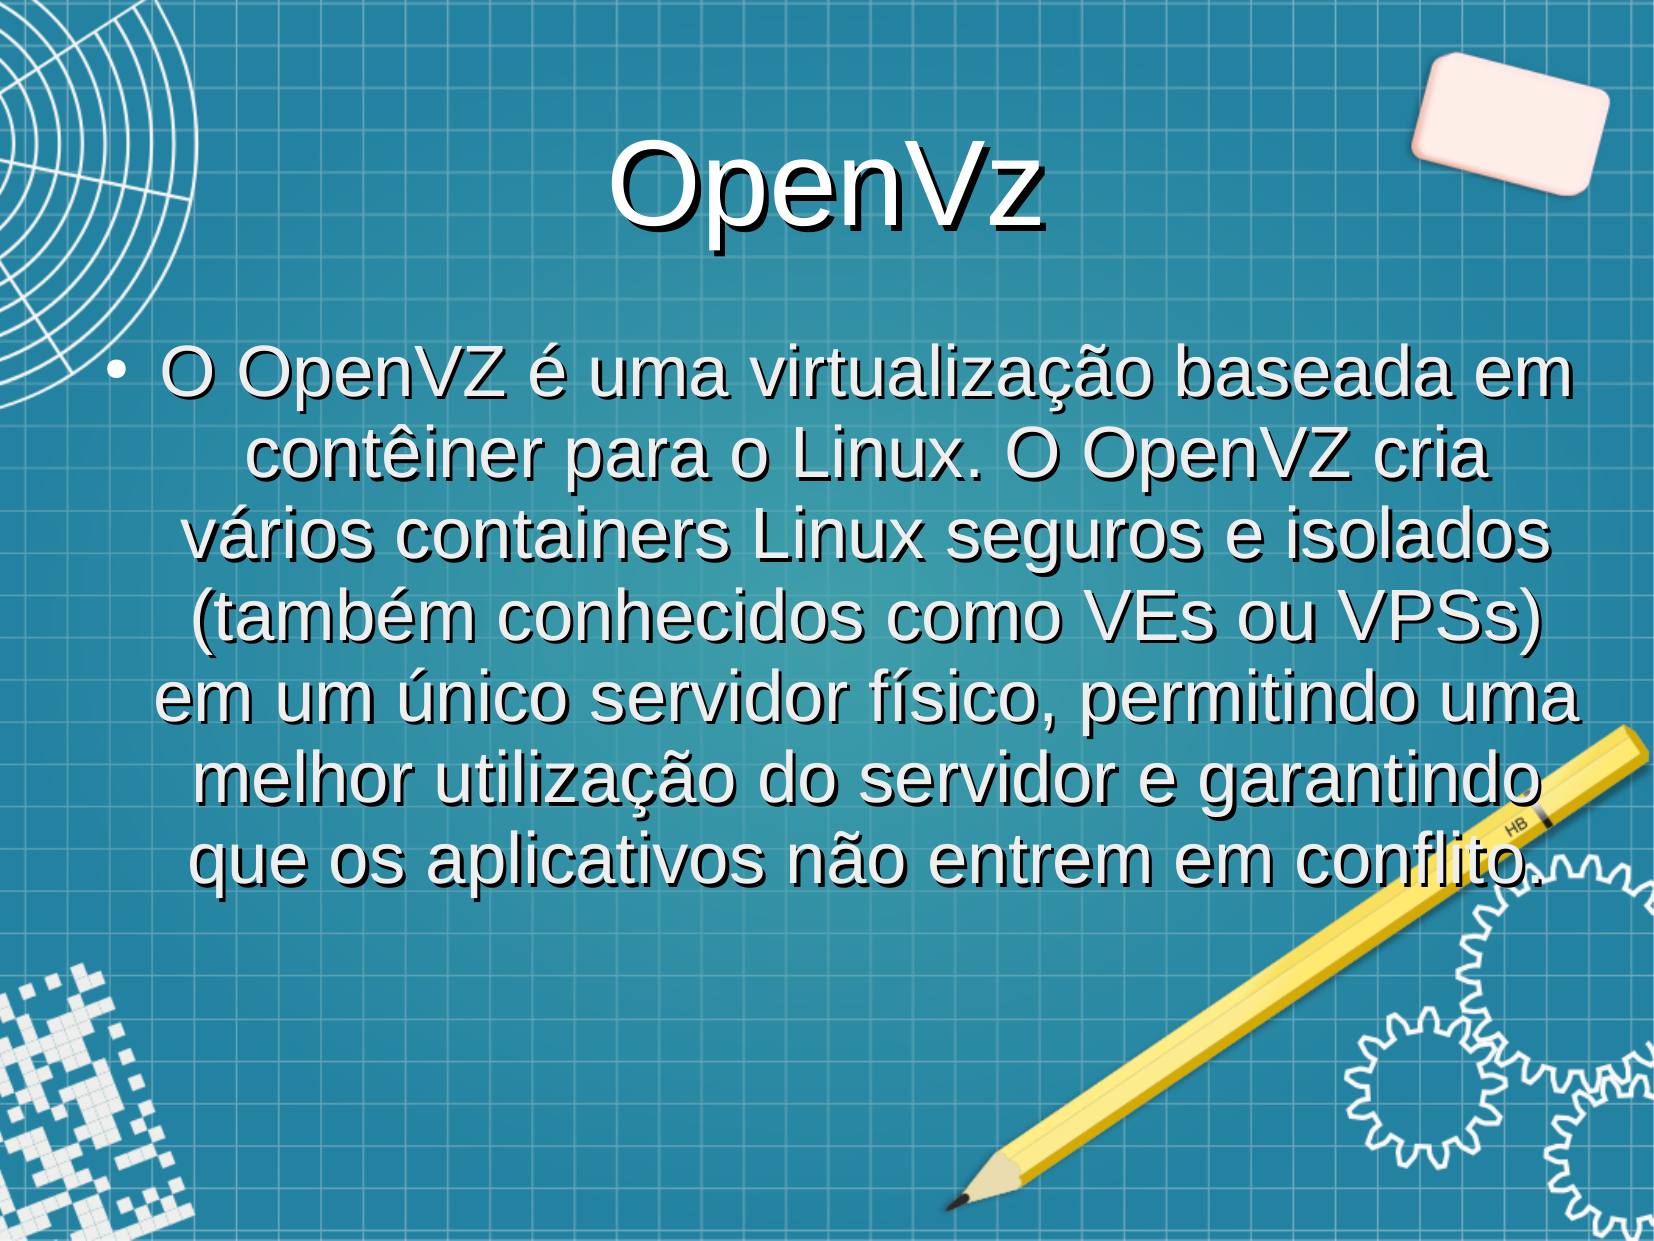

# OpenVz
O OpenVZ é uma virtualização baseada em contêiner para o Linux. O OpenVZ cria vários containers Linux seguros e isolados (também conhecidos como VEs ou VPSs) em um único servidor físico, permitindo uma melhor utilização do servidor e garantindo que os aplicativos não entrem em conflito.